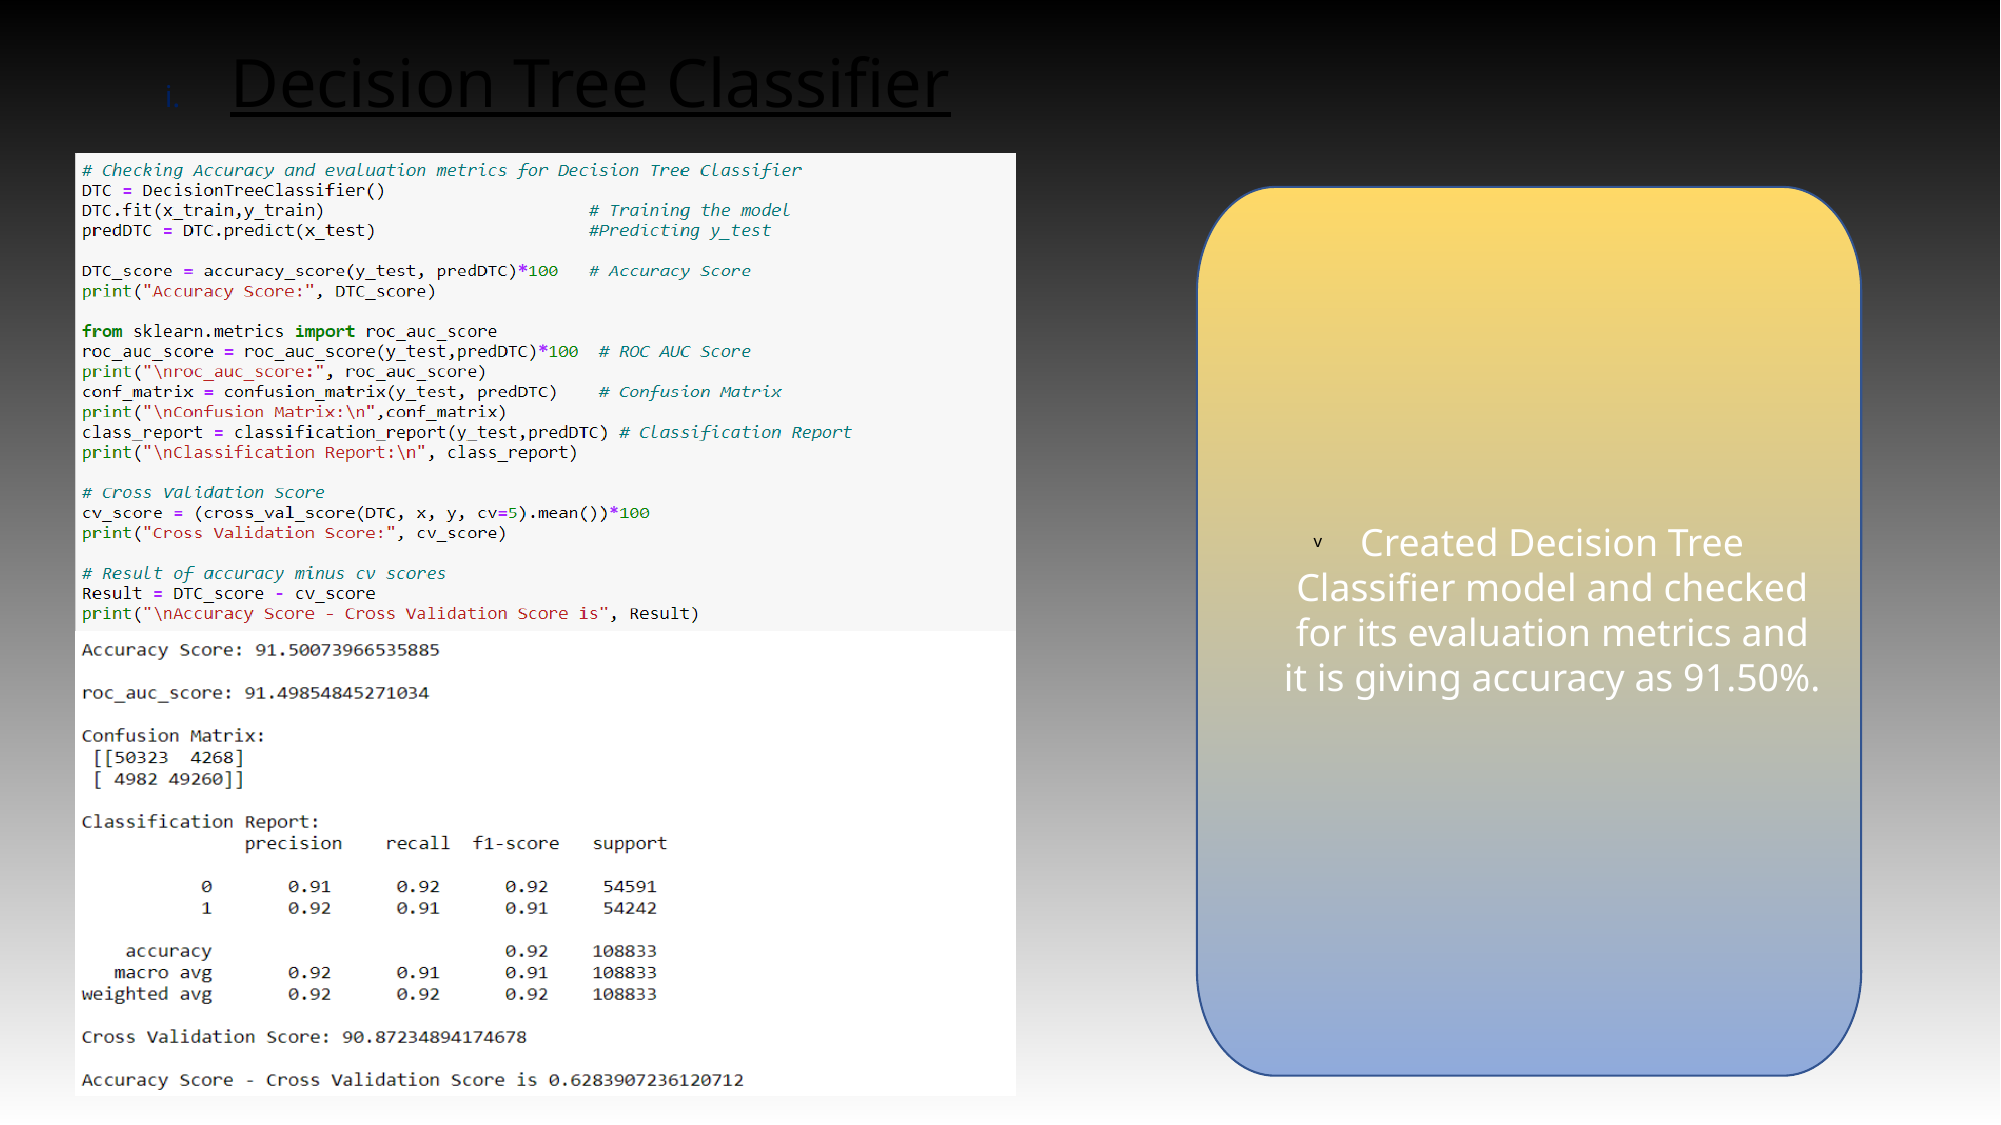

Decision Tree Classifier
Created Decision Tree Classifier model and checked for its evaluation metrics and it is giving accuracy as 91.50%.